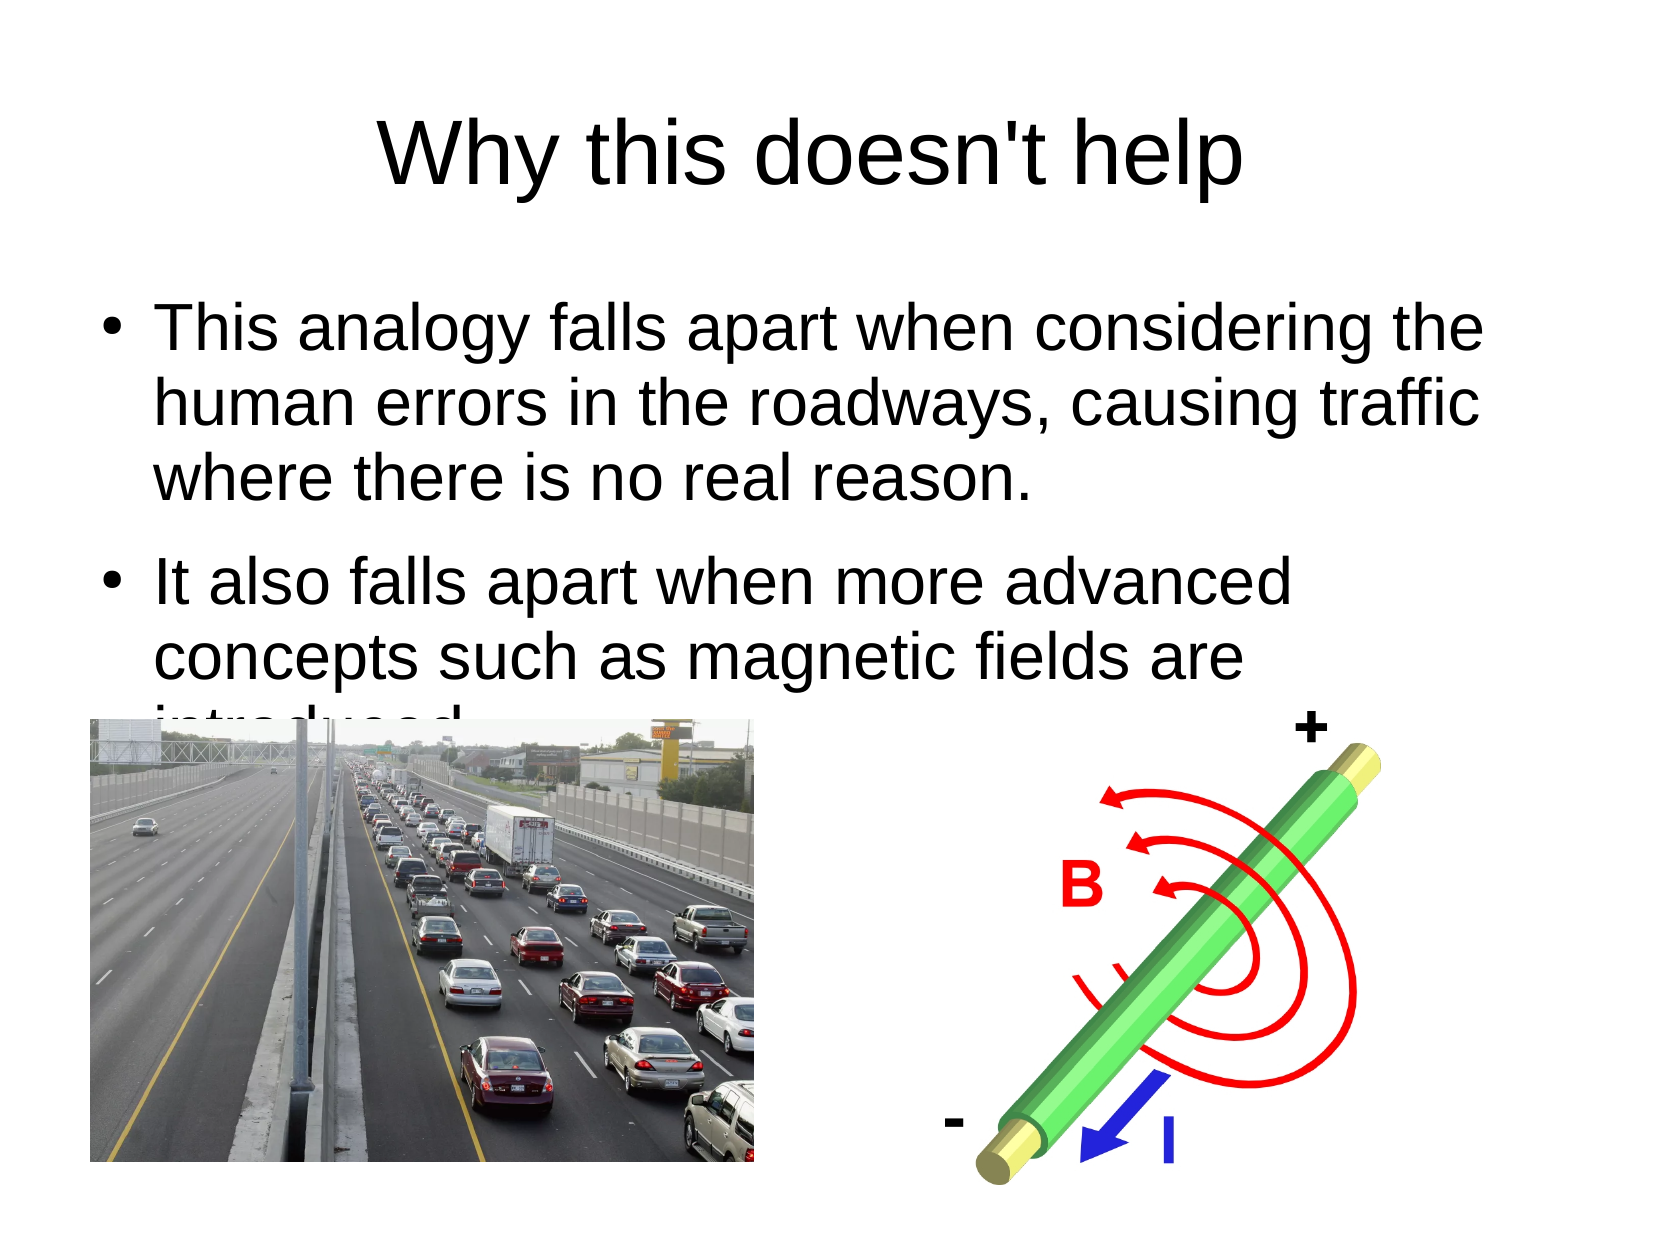

# Why this doesn't help
This analogy falls apart when considering the human errors in the roadways, causing traffic where there is no real reason.
It also falls apart when more advanced concepts such as magnetic fields are introduced.